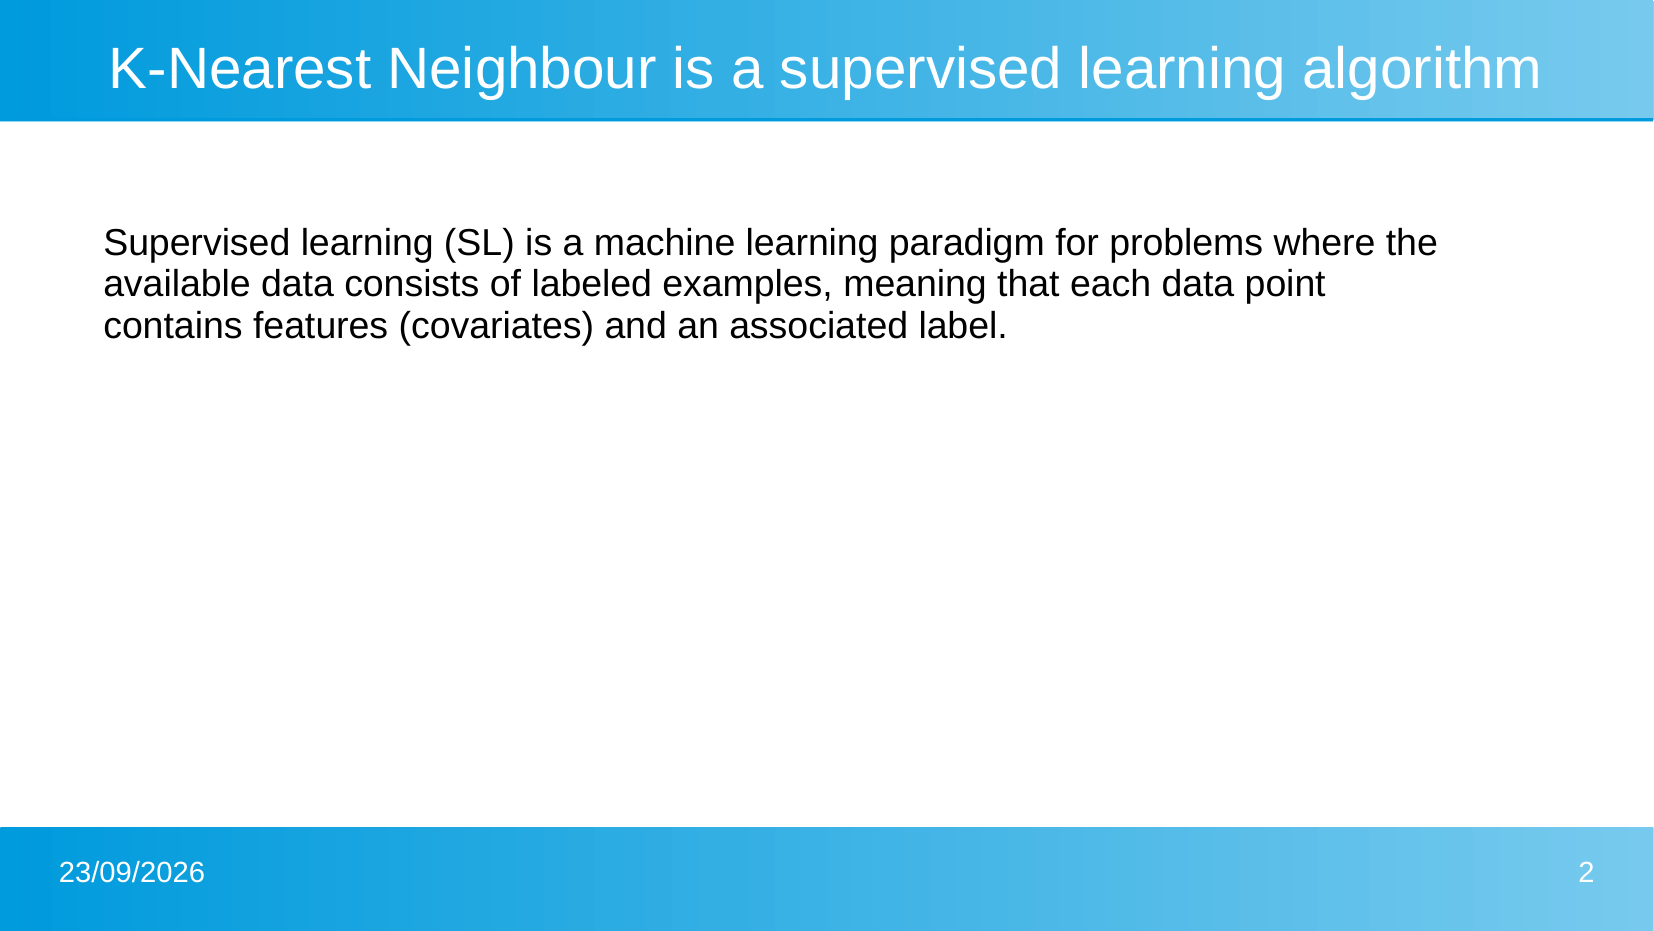

# K-Nearest Neighbour is a supervised learning algorithm
Supervised learning (SL) is a machine learning paradigm for problems where the available data consists of labeled examples, meaning that each data point contains features (covariates) and an associated label.
2